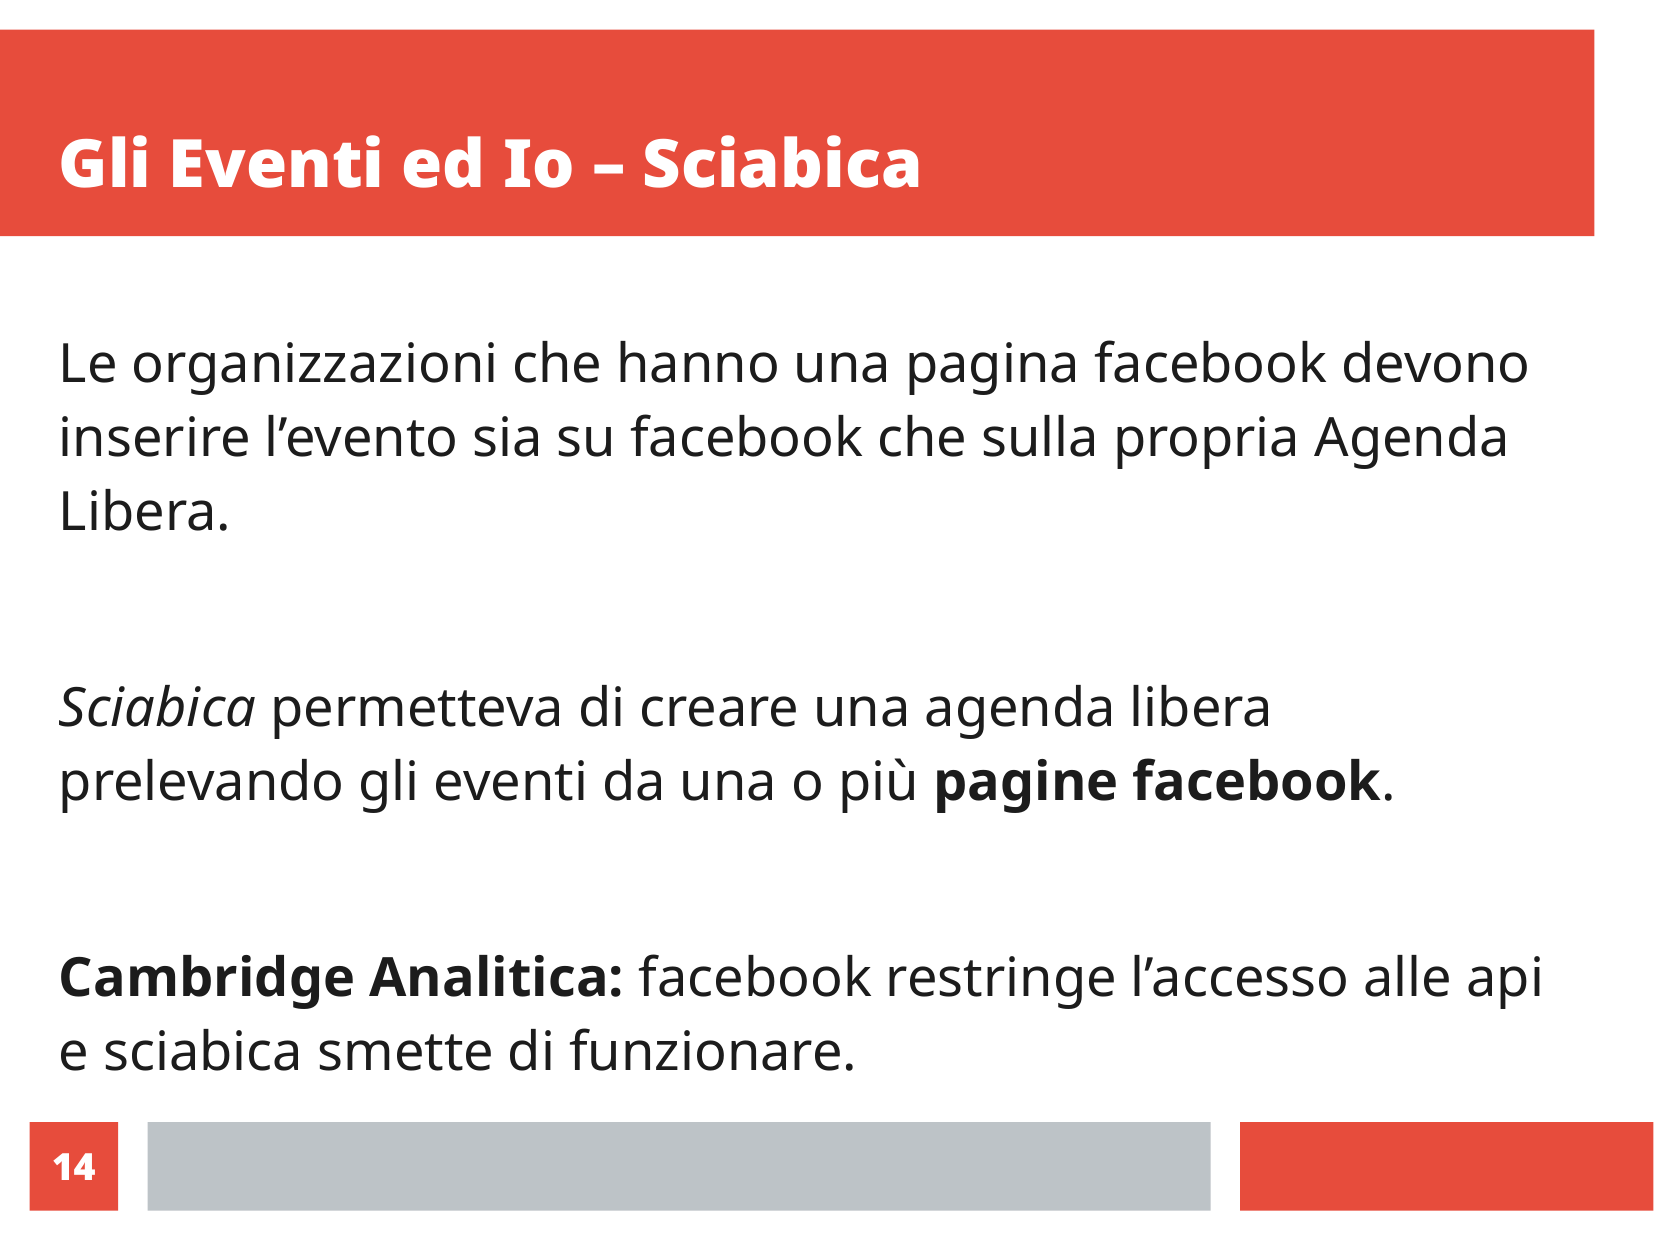

# Gli Eventi ed Io – Sciabica
Le organizzazioni che hanno una pagina facebook devono inserire l’evento sia su facebook che sulla propria Agenda Libera.
Sciabica permetteva di creare una agenda libera prelevando gli eventi da una o più pagine facebook.
Cambridge Analitica: facebook restringe l’accesso alle api e sciabica smette di funzionare.
14